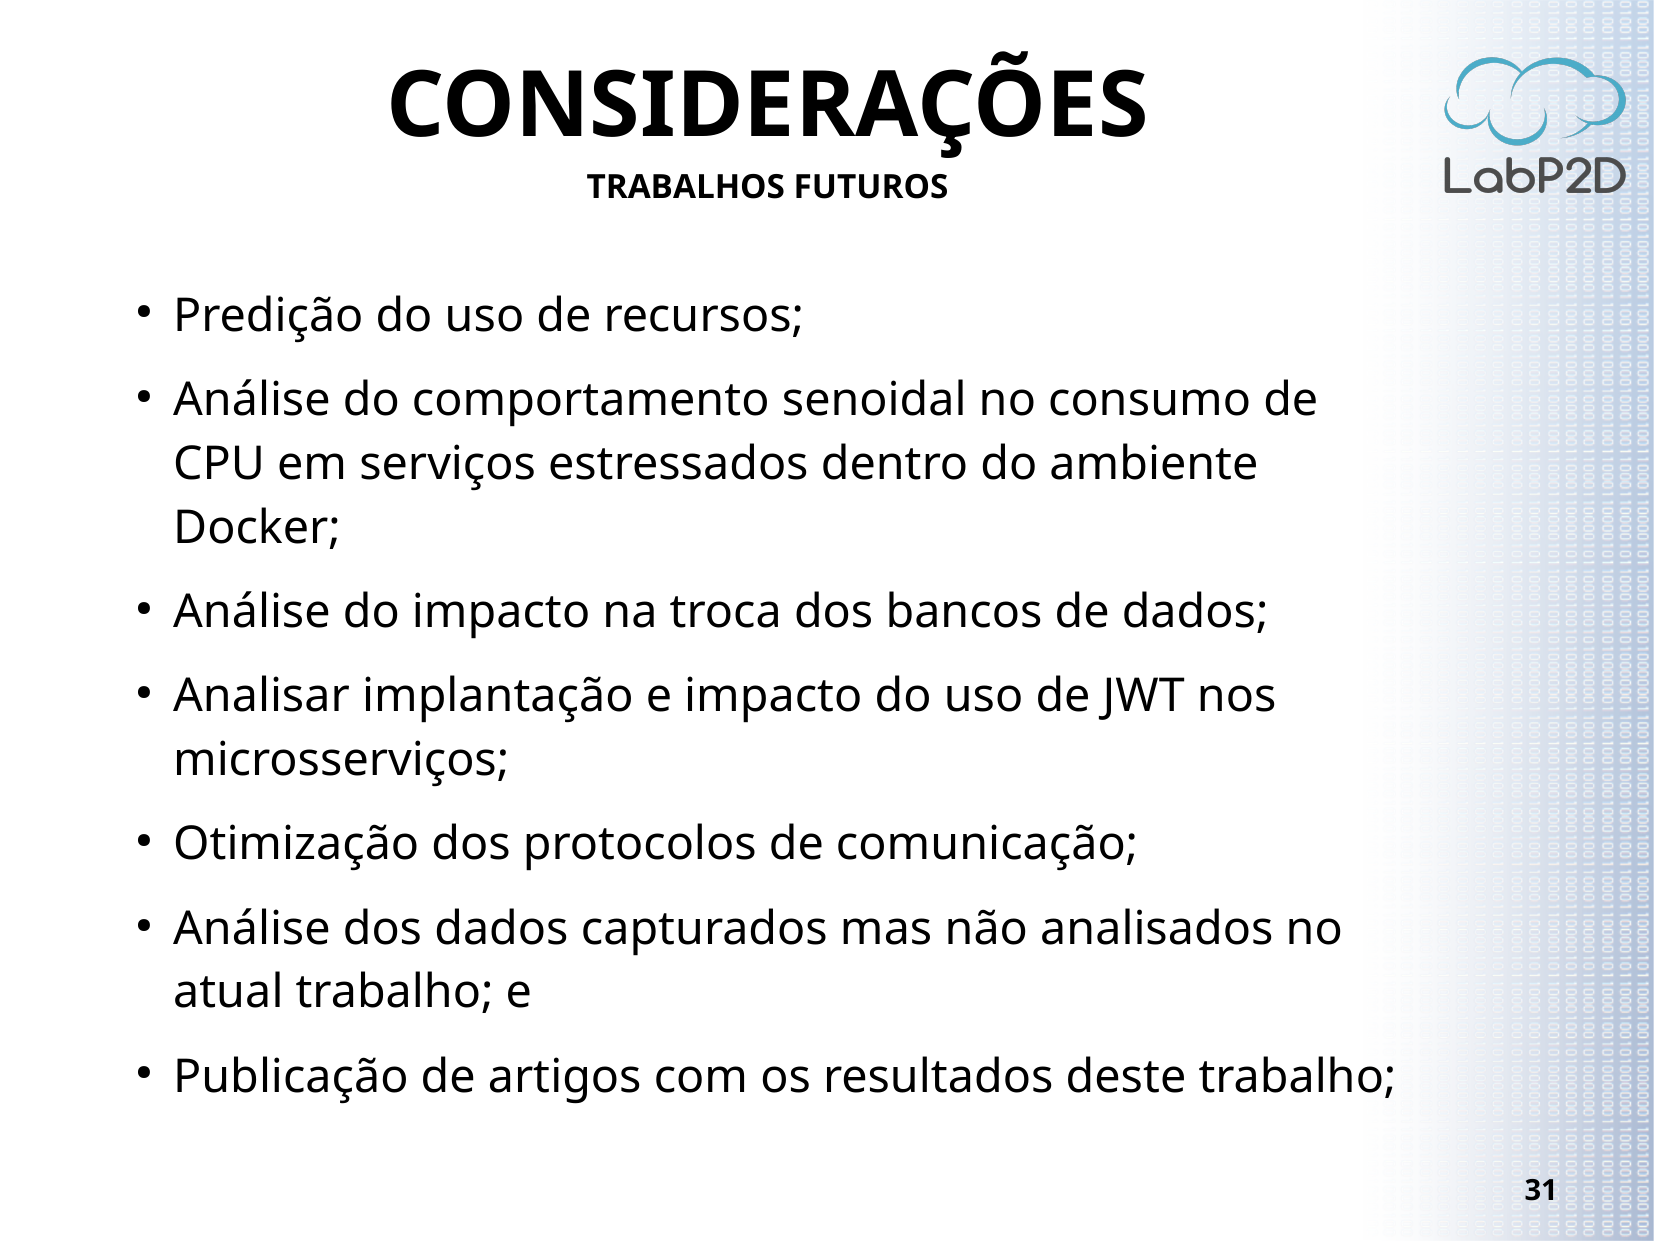

# CONSIDERAÇÕES TRABALHOS FUTUROS
Predição do uso de recursos;
Análise do comportamento senoidal no consumo de CPU em serviços estressados dentro do ambiente Docker;
Análise do impacto na troca dos bancos de dados;
Analisar implantação e impacto do uso de JWT nos microsserviços;
Otimização dos protocolos de comunicação;
Análise dos dados capturados mas não analisados no atual trabalho; e
Publicação de artigos com os resultados deste trabalho;
31